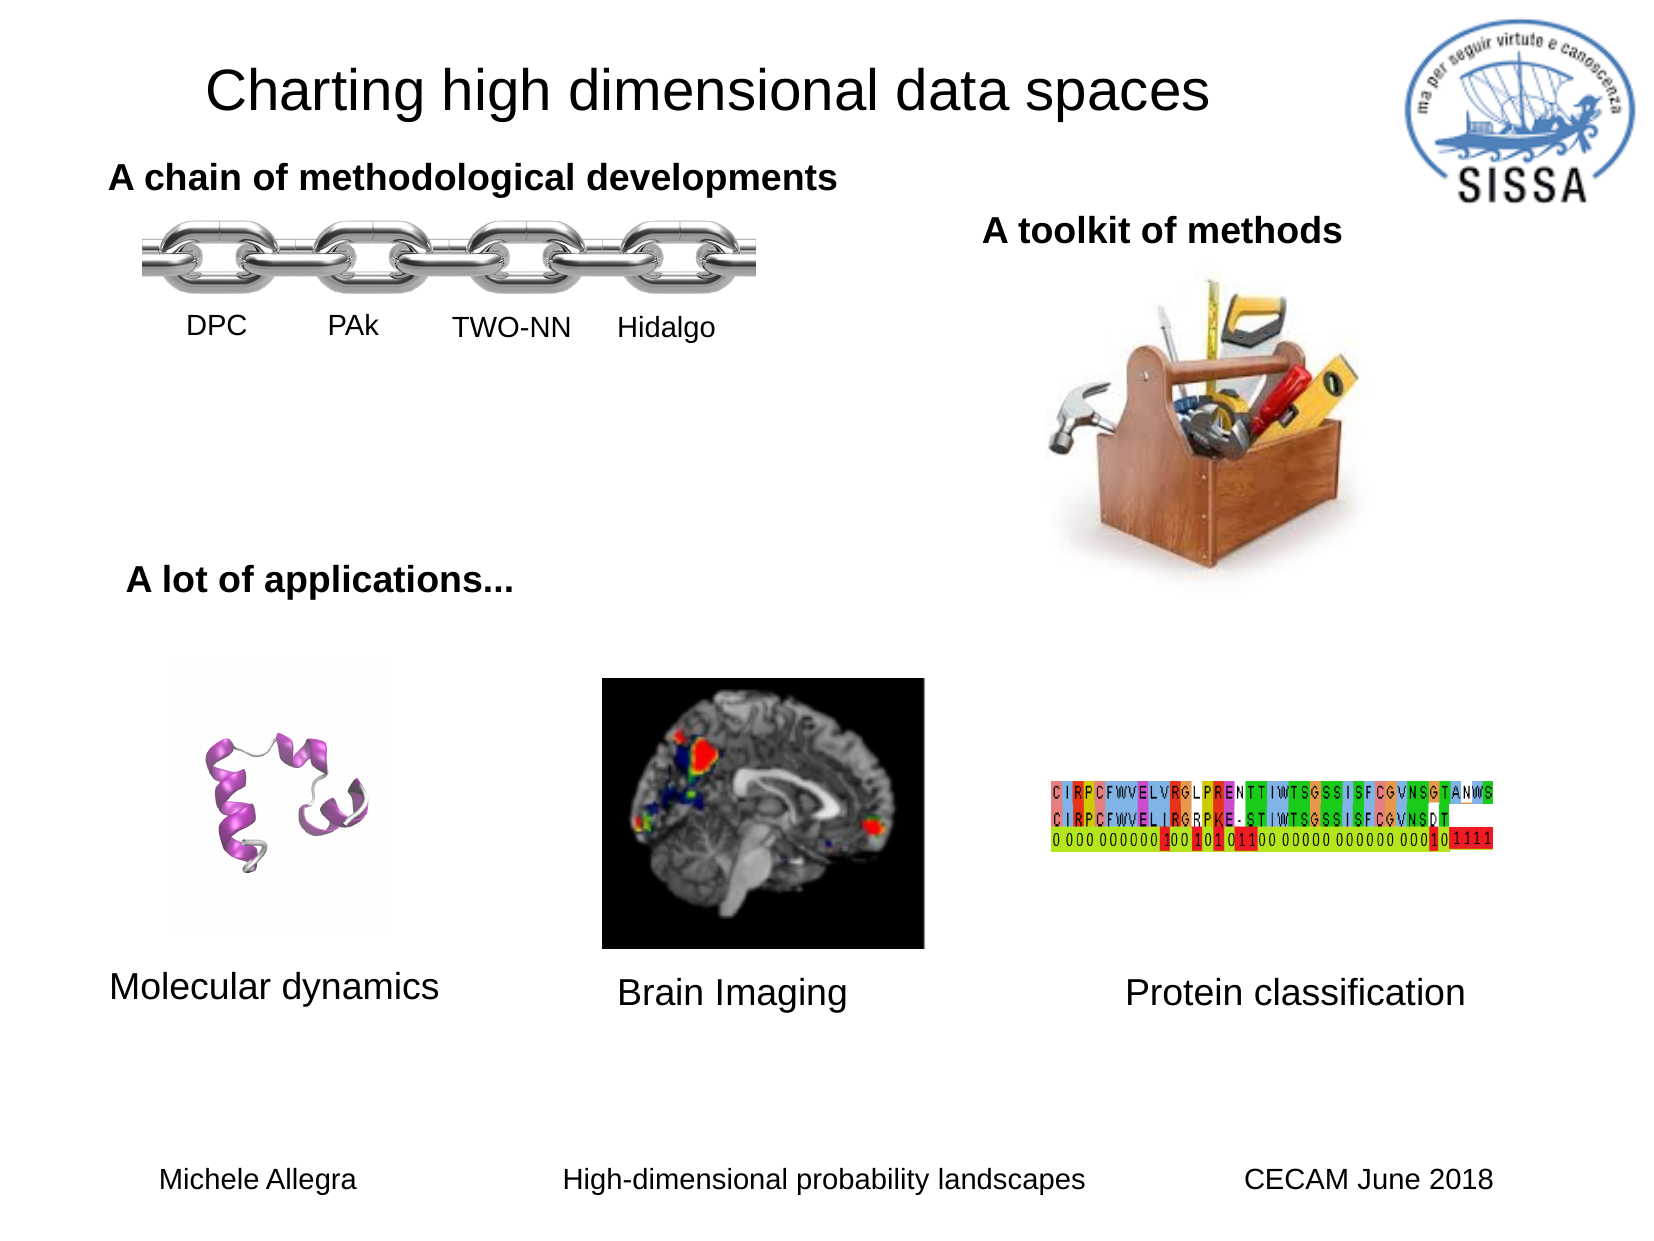

# Charting high dimensional data spaces
 A chain of methodological developments
 A toolkit of methods
DPC
PAk
TWO-NN
Hidalgo
 A lot of applications...
Molecular dynamics
Brain Imaging
Protein classification
Michele Allegra High-dimensional probability landscapes CECAM June 2018